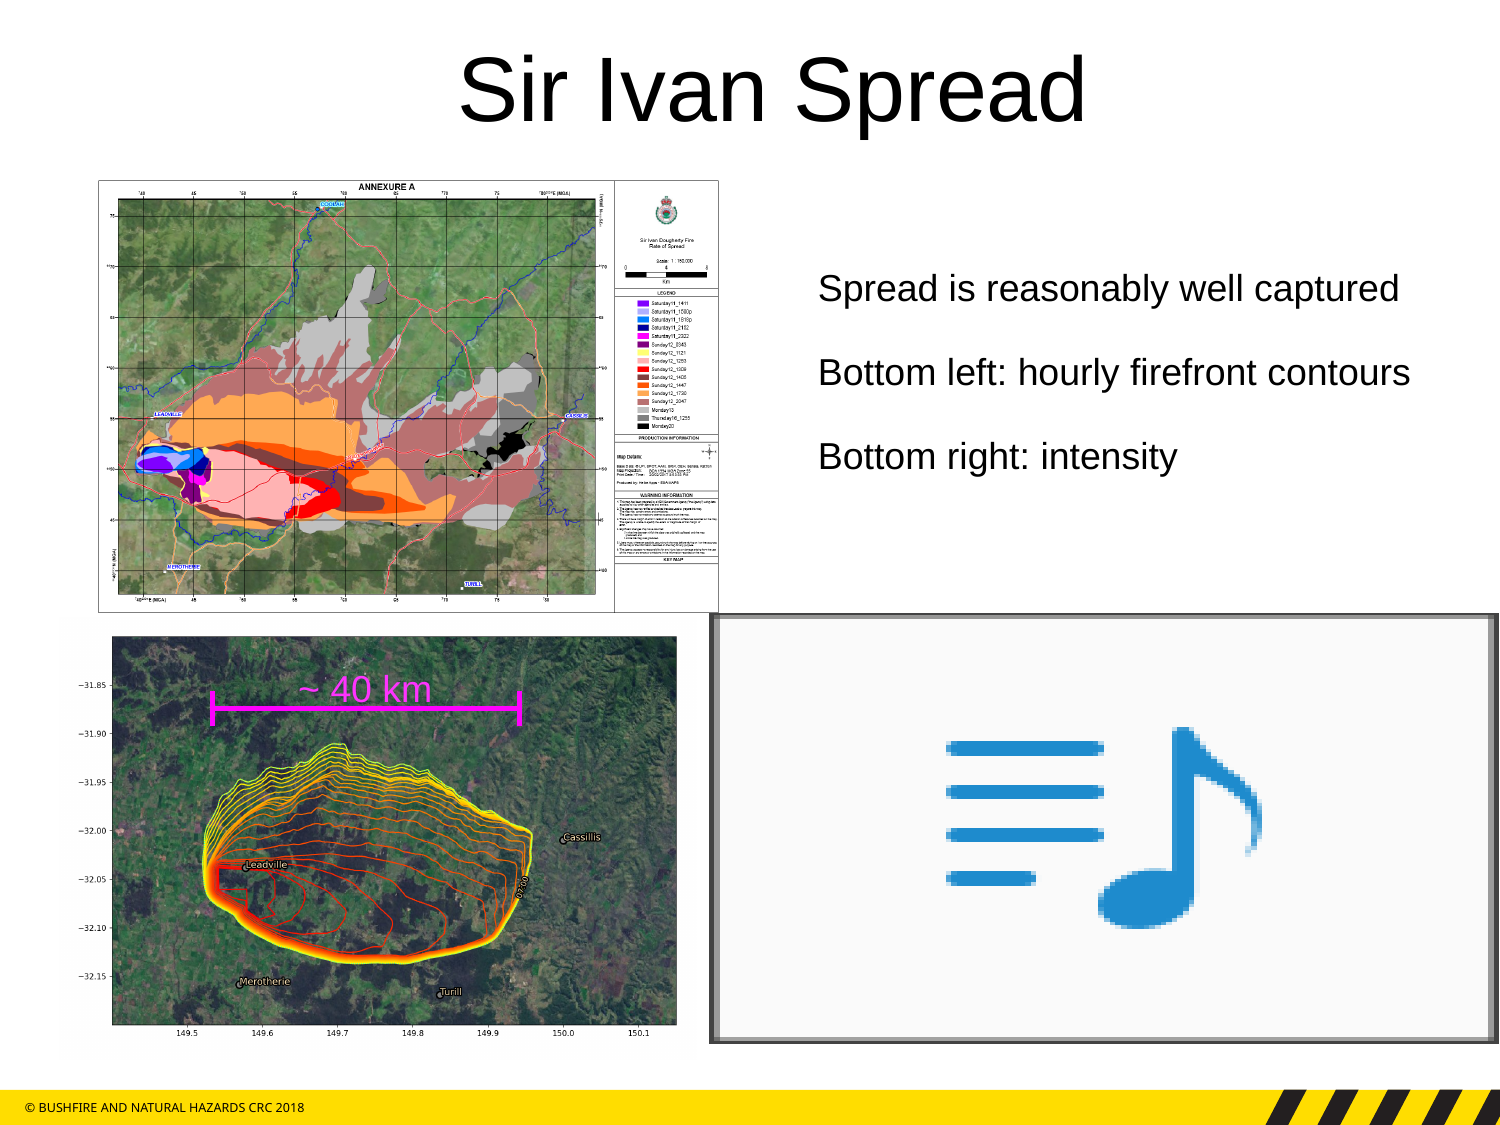

Sir Ivan Spread
Spread is reasonably well captured
Bottom left: hourly firefront contours
Bottom right: intensity
~ 40 km